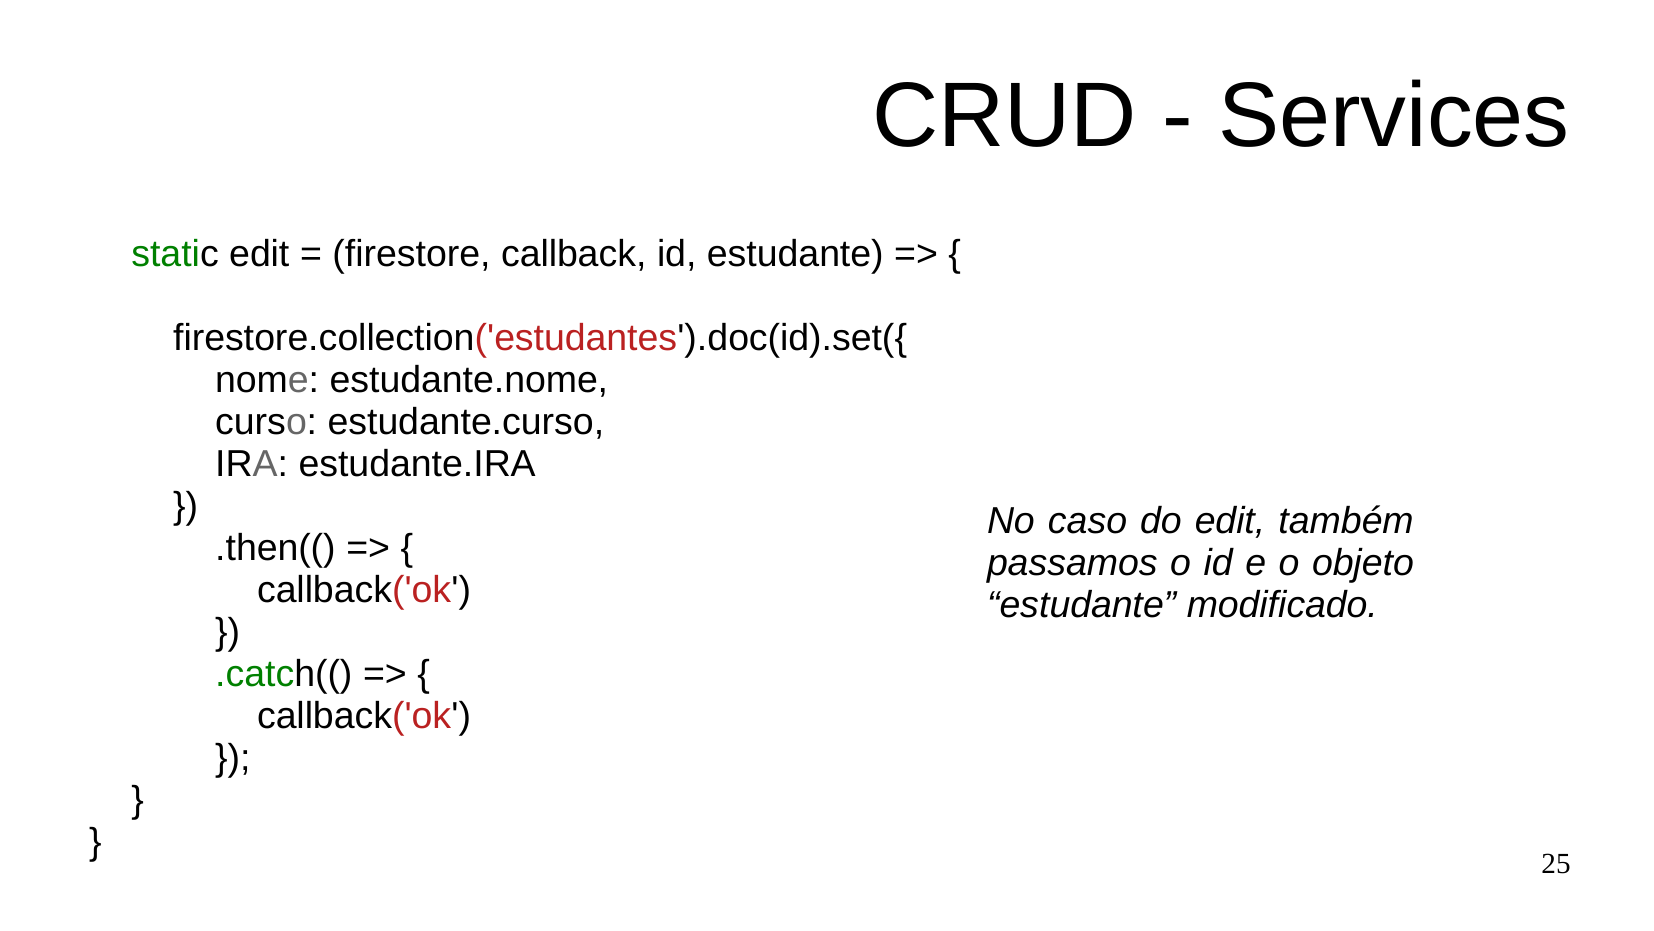

# CRUD - Services
 static edit = (firestore, callback, id, estudante) => {
 firestore.collection('estudantes').doc(id).set({
 nome: estudante.nome,
 curso: estudante.curso,
 IRA: estudante.IRA
 })
 .then(() => {
 callback('ok')
 })
 .catch(() => {
 callback('ok')
 });
 }
}
No caso do edit, também passamos o id e o objeto “estudante” modificado.
25